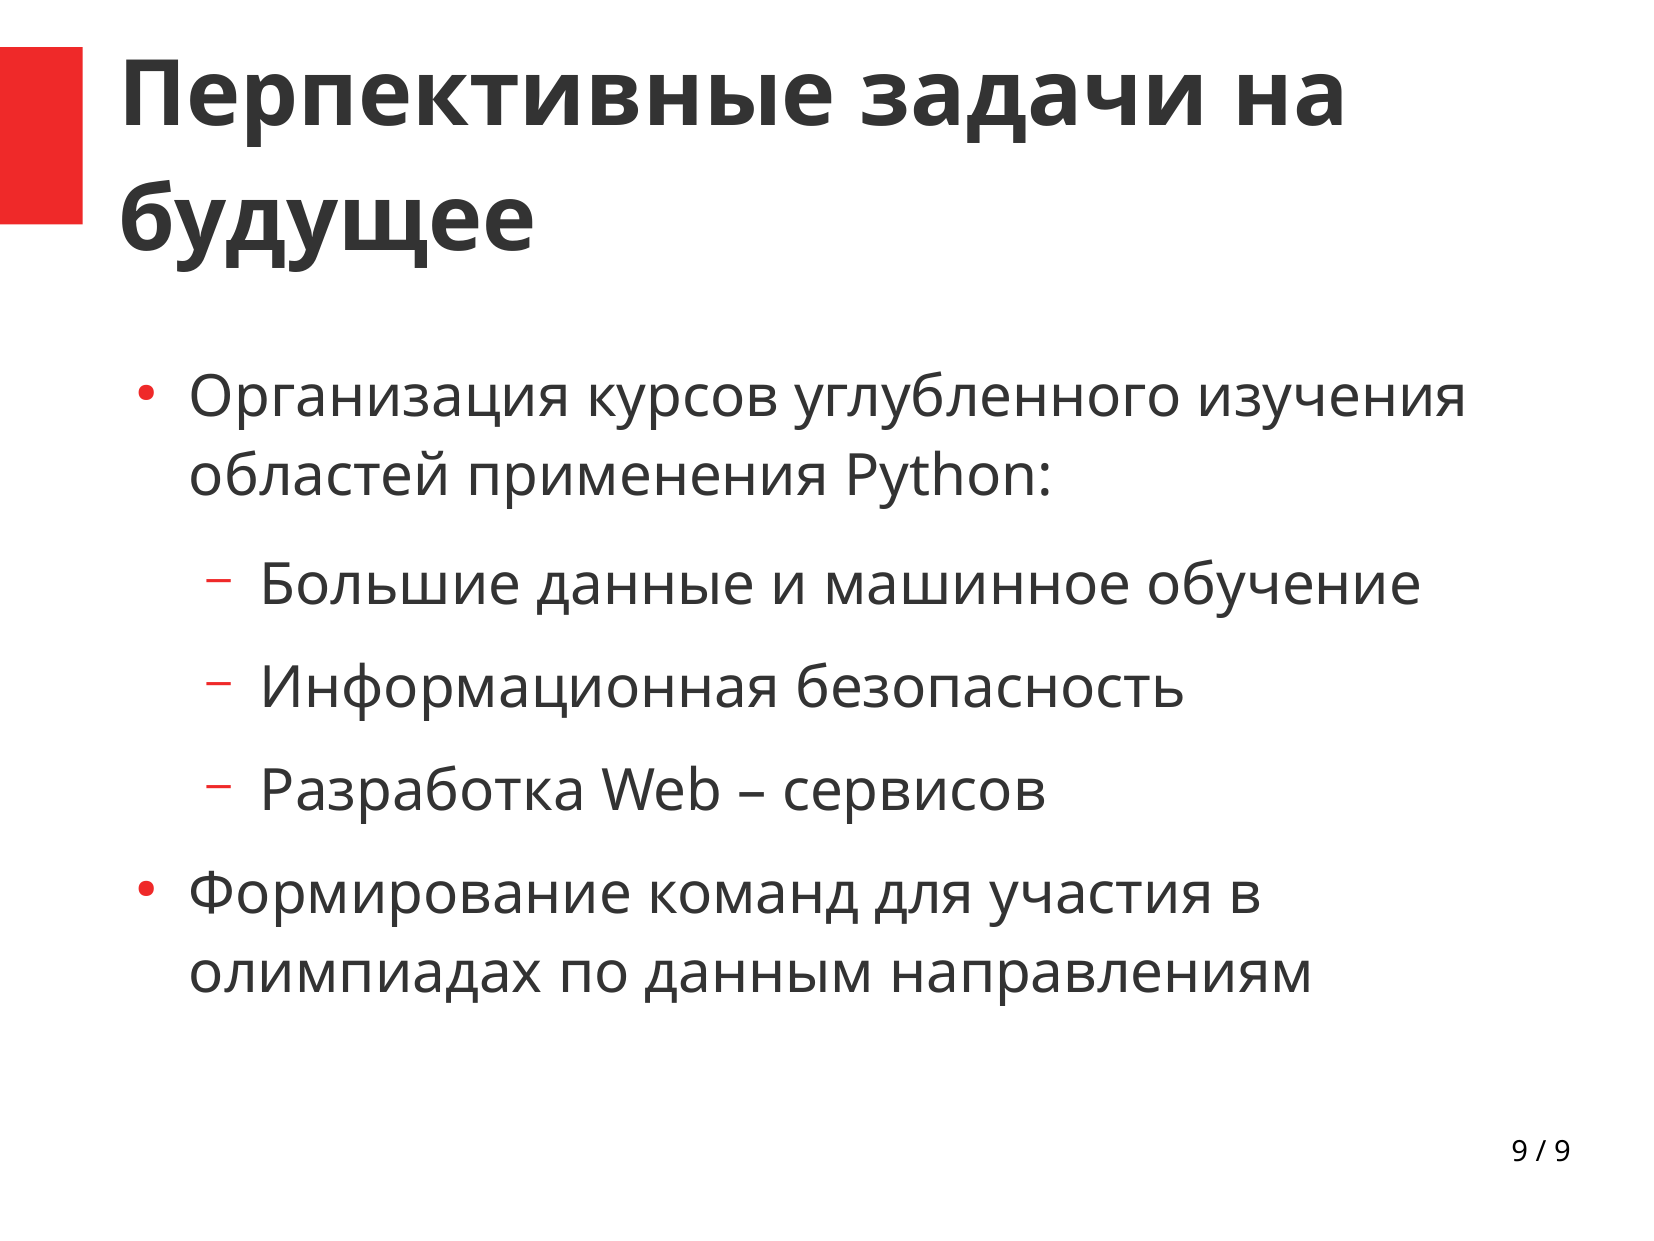

# Перпективные задачи на будущее
Организация курсов углубленного изучения областей применения Python:
Большие данные и машинное обучение
Информационная безопасность
Разработка Web – сервисов
Формирование команд для участия в олимпиадах по данным направлениям
9